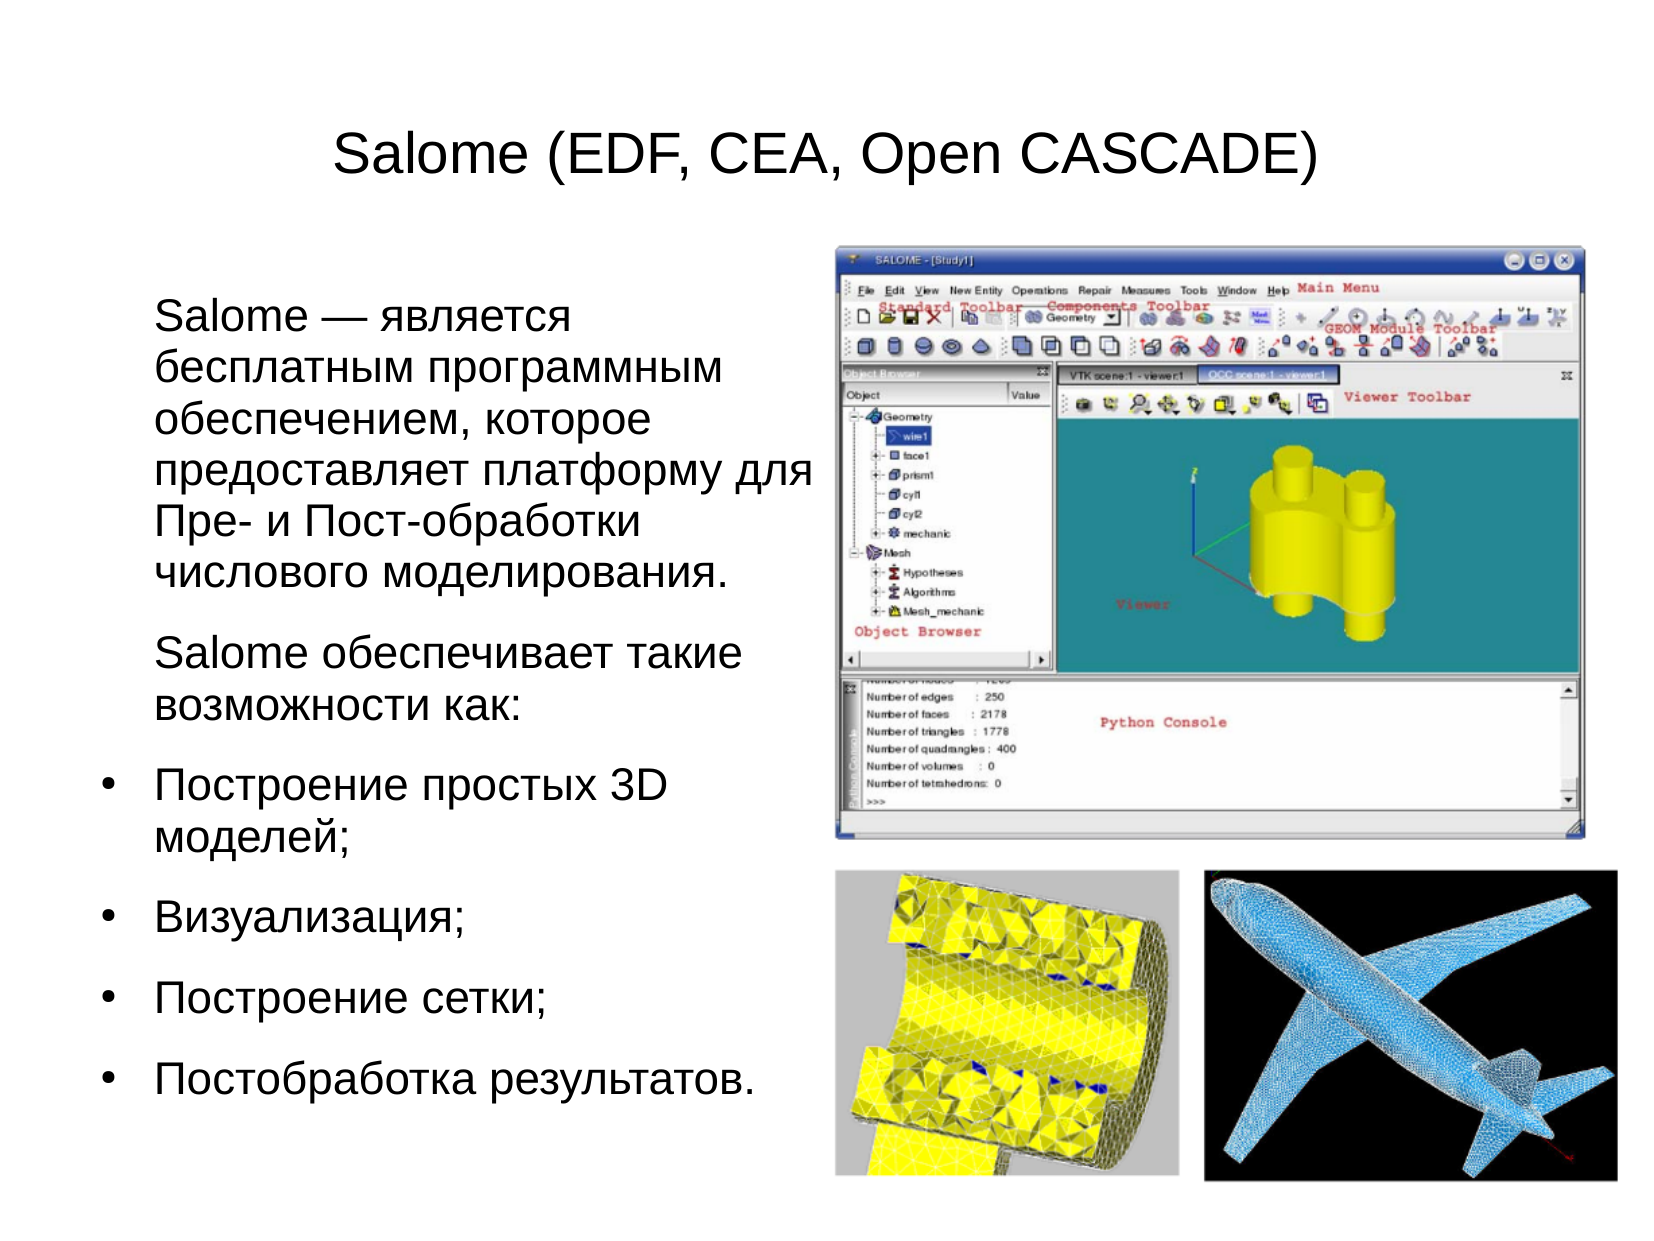

# Salome (EDF, CEA, Open CASCADE)
Salome — является бесплатным программным обеспечением, которое предоставляет платформу для Пре- и Пост-обработки числового моделирования.
Salome обеспечивает такие возможности как:
Построение простых 3D моделей;
Визуализация;
Построение сетки;
Постобработка результатов.